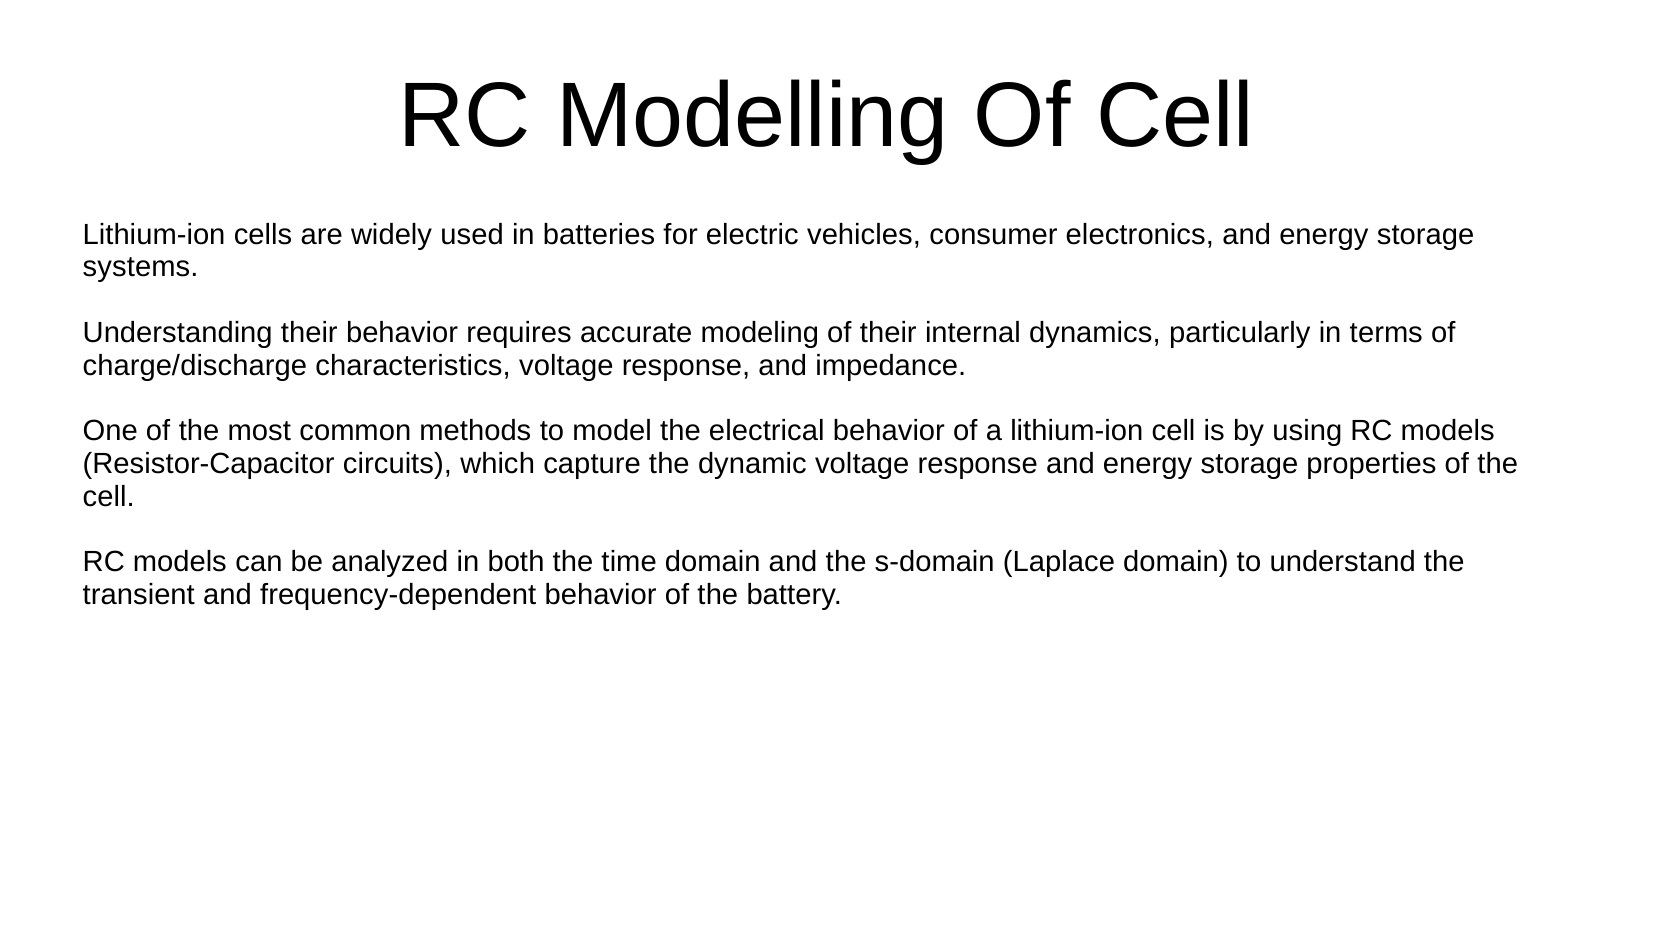

# RC Modelling Of Cell
Lithium-ion cells are widely used in batteries for electric vehicles, consumer electronics, and energy storage systems.
Understanding their behavior requires accurate modeling of their internal dynamics, particularly in terms of charge/discharge characteristics, voltage response, and impedance.
One of the most common methods to model the electrical behavior of a lithium-ion cell is by using RC models (Resistor-Capacitor circuits), which capture the dynamic voltage response and energy storage properties of the cell.
RC models can be analyzed in both the time domain and the s-domain (Laplace domain) to understand the transient and frequency-dependent behavior of the battery.